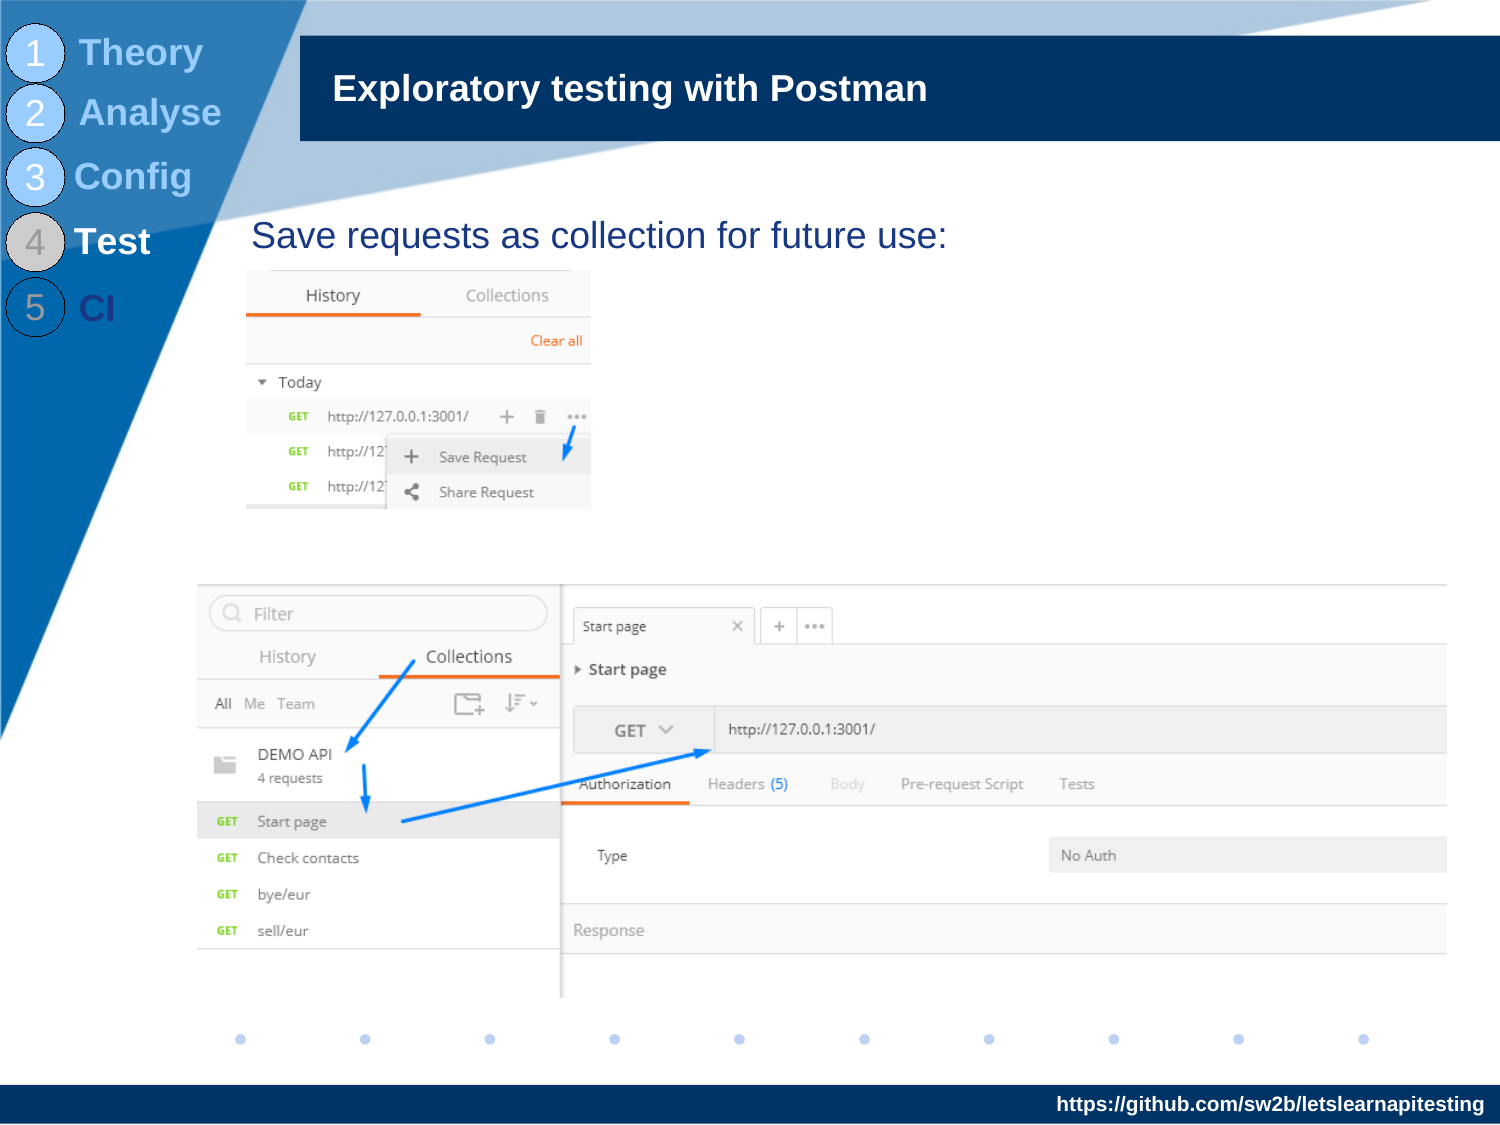

1
Theory
# Exploratory testing with Postman
2
Analyse
3
Config
Save requests as collection for future use:
4
Test
5
CI